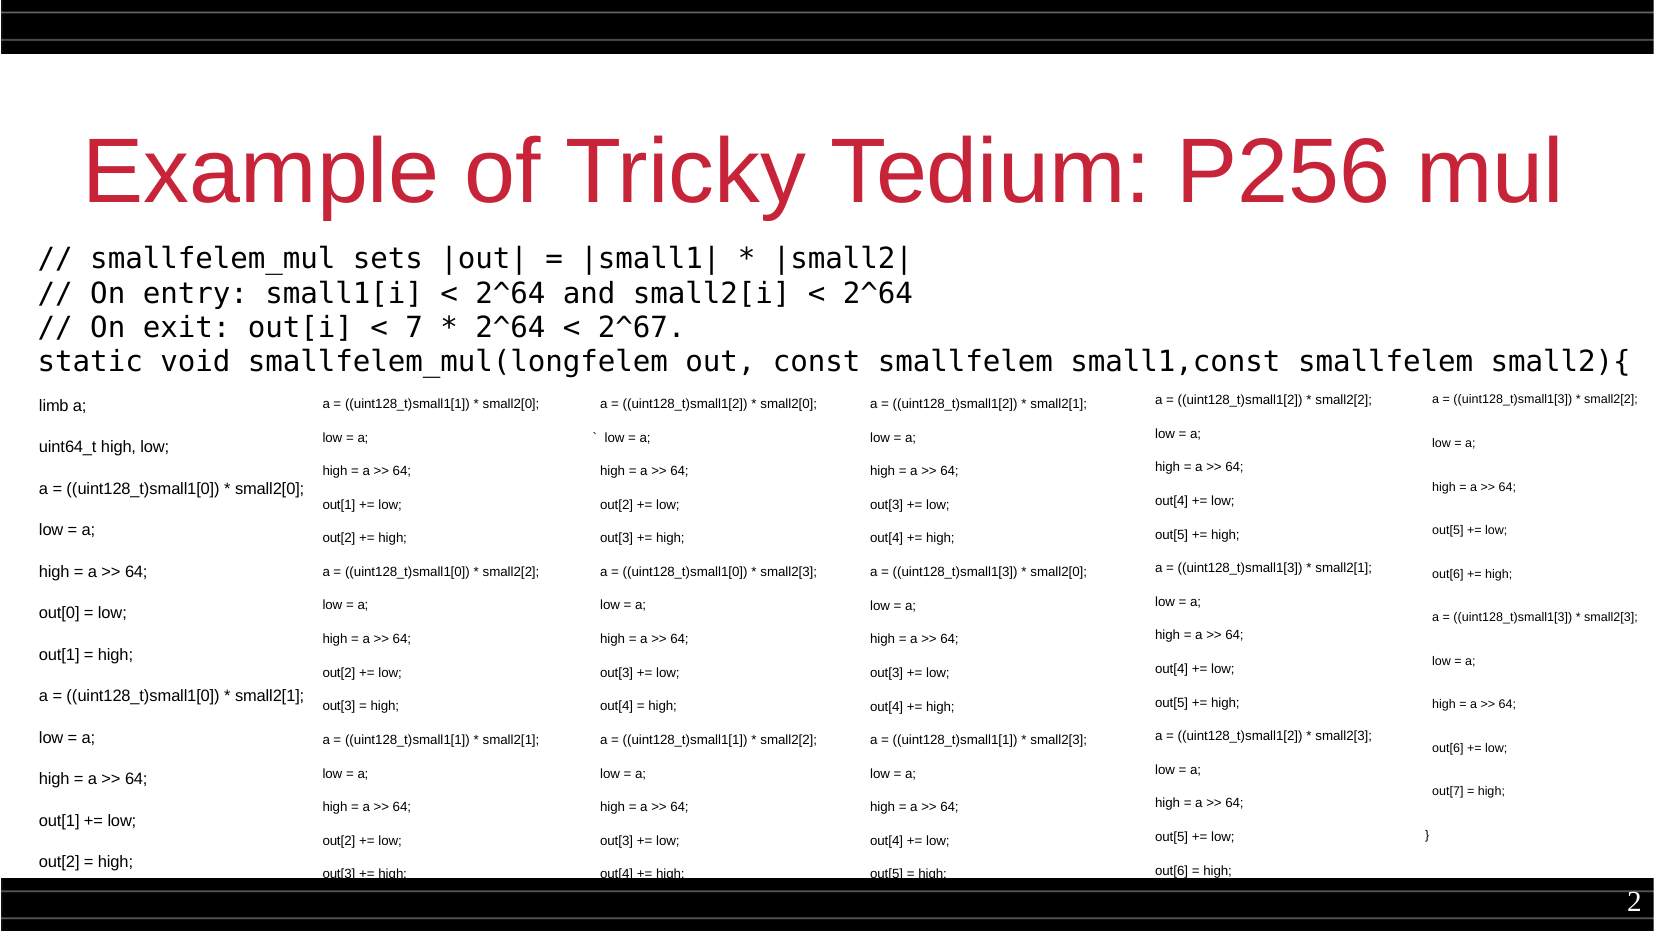

# Example of Tricky Tedium: P256 mul
// smallfelem_mul sets |out| = |small1| * |small2|
// On entry: small1[i] < 2^64 and small2[i] < 2^64
// On exit: out[i] < 7 * 2^64 < 2^67.
static void smallfelem_mul(longfelem out, const smallfelem small1,const smallfelem small2){
 a = ((uint128_t)small1[2]) * small2[2];
 low = a;
 high = a >> 64;
 out[4] += low;
 out[5] += high;
 a = ((uint128_t)small1[3]) * small2[1];
 low = a;
 high = a >> 64;
 out[4] += low;
 out[5] += high;
 a = ((uint128_t)small1[2]) * small2[3];
 low = a;
 high = a >> 64;
 out[5] += low;
 out[6] = high;
 a = ((uint128_t)small1[3]) * small2[2];
 low = a;
 high = a >> 64;
 out[5] += low;
 out[6] += high;
 a = ((uint128_t)small1[3]) * small2[3];
 low = a;
 high = a >> 64;
 out[6] += low;
 out[7] = high;
}
 limb a;
 uint64_t high, low;
 a = ((uint128_t)small1[0]) * small2[0];
 low = a;
 high = a >> 64;
 out[0] = low;
 out[1] = high;
 a = ((uint128_t)small1[0]) * small2[1];
 low = a;
 high = a >> 64;
 out[1] += low;
 out[2] = high;
 a = ((uint128_t)small1[1]) * small2[0];
 low = a;
 high = a >> 64;
 out[1] += low;
 out[2] += high;
 a = ((uint128_t)small1[0]) * small2[2];
 low = a;
 high = a >> 64;
 out[2] += low;
 out[3] = high;
 a = ((uint128_t)small1[1]) * small2[1];
 low = a;
 high = a >> 64;
 out[2] += low;
 out[3] += high;
 a = ((uint128_t)small1[2]) * small2[0];
` low = a;
 high = a >> 64;
 out[2] += low;
 out[3] += high;
 a = ((uint128_t)small1[0]) * small2[3];
 low = a;
 high = a >> 64;
 out[3] += low;
 out[4] = high;
 a = ((uint128_t)small1[1]) * small2[2];
 low = a;
 high = a >> 64;
 out[3] += low;
 out[4] += high;
 a = ((uint128_t)small1[2]) * small2[1];
 low = a;
 high = a >> 64;
 out[3] += low;
 out[4] += high;
 a = ((uint128_t)small1[3]) * small2[0];
 low = a;
 high = a >> 64;
 out[3] += low;
 out[4] += high;
 a = ((uint128_t)small1[1]) * small2[3];
 low = a;
 high = a >> 64;
 out[4] += low;
 out[5] = high;